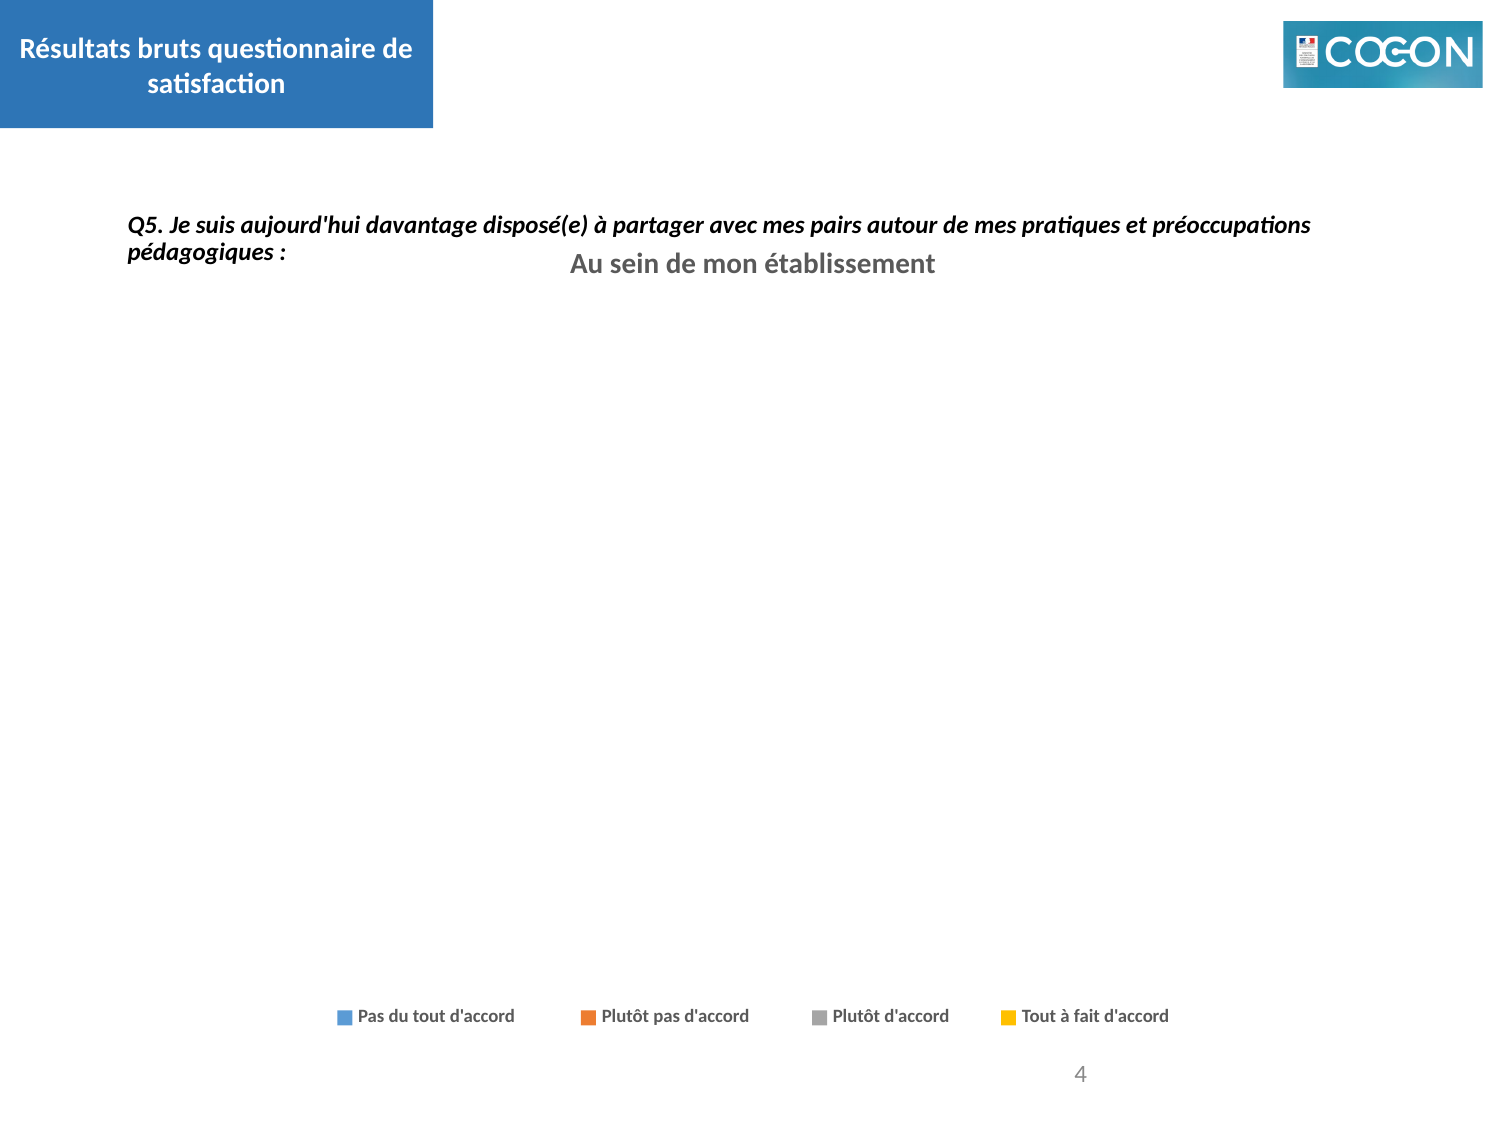

Résultats bruts questionnaire de satisfaction
Q5. Je suis aujourd'hui davantage disposé(e) à partager avec mes pairs autour de mes pratiques et préoccupations pédagogiques :
Au sein de mon établissement
Pas du tout d'accord
Plutôt pas d'accord
Plutôt d'accord
Tout à fait d'accord